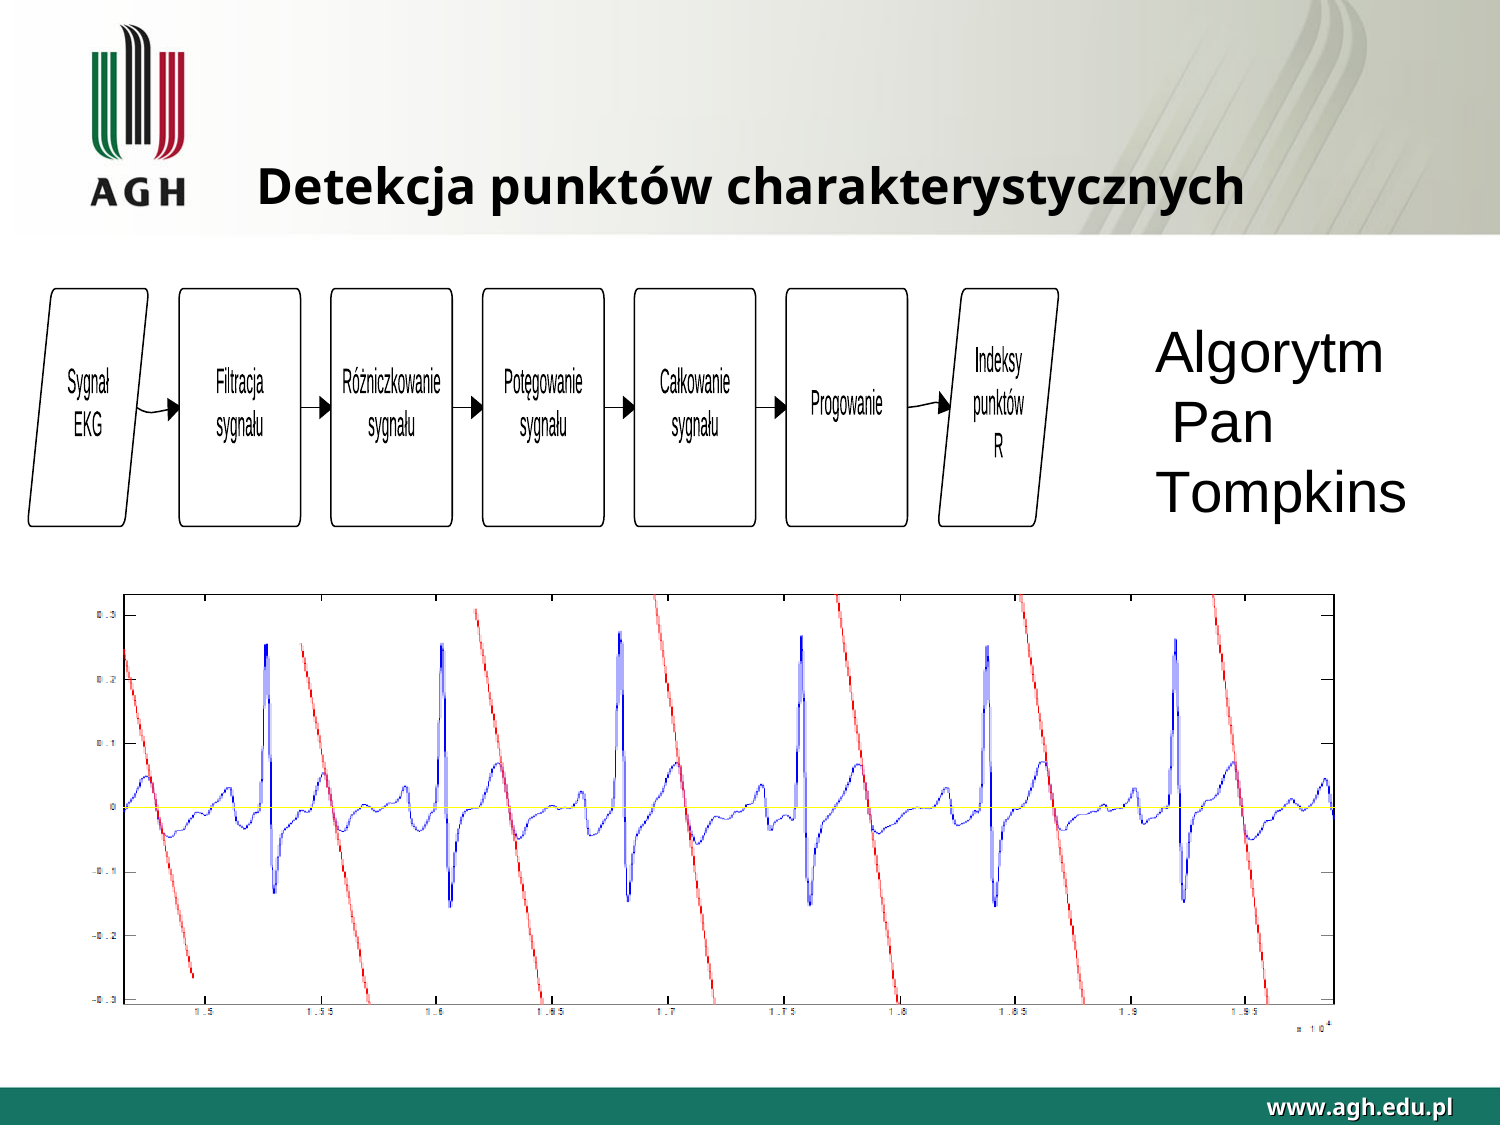

# Detekcja punktów charakterystycznych
Algorytm
 Pan Tompkins
www.agh.edu.pl